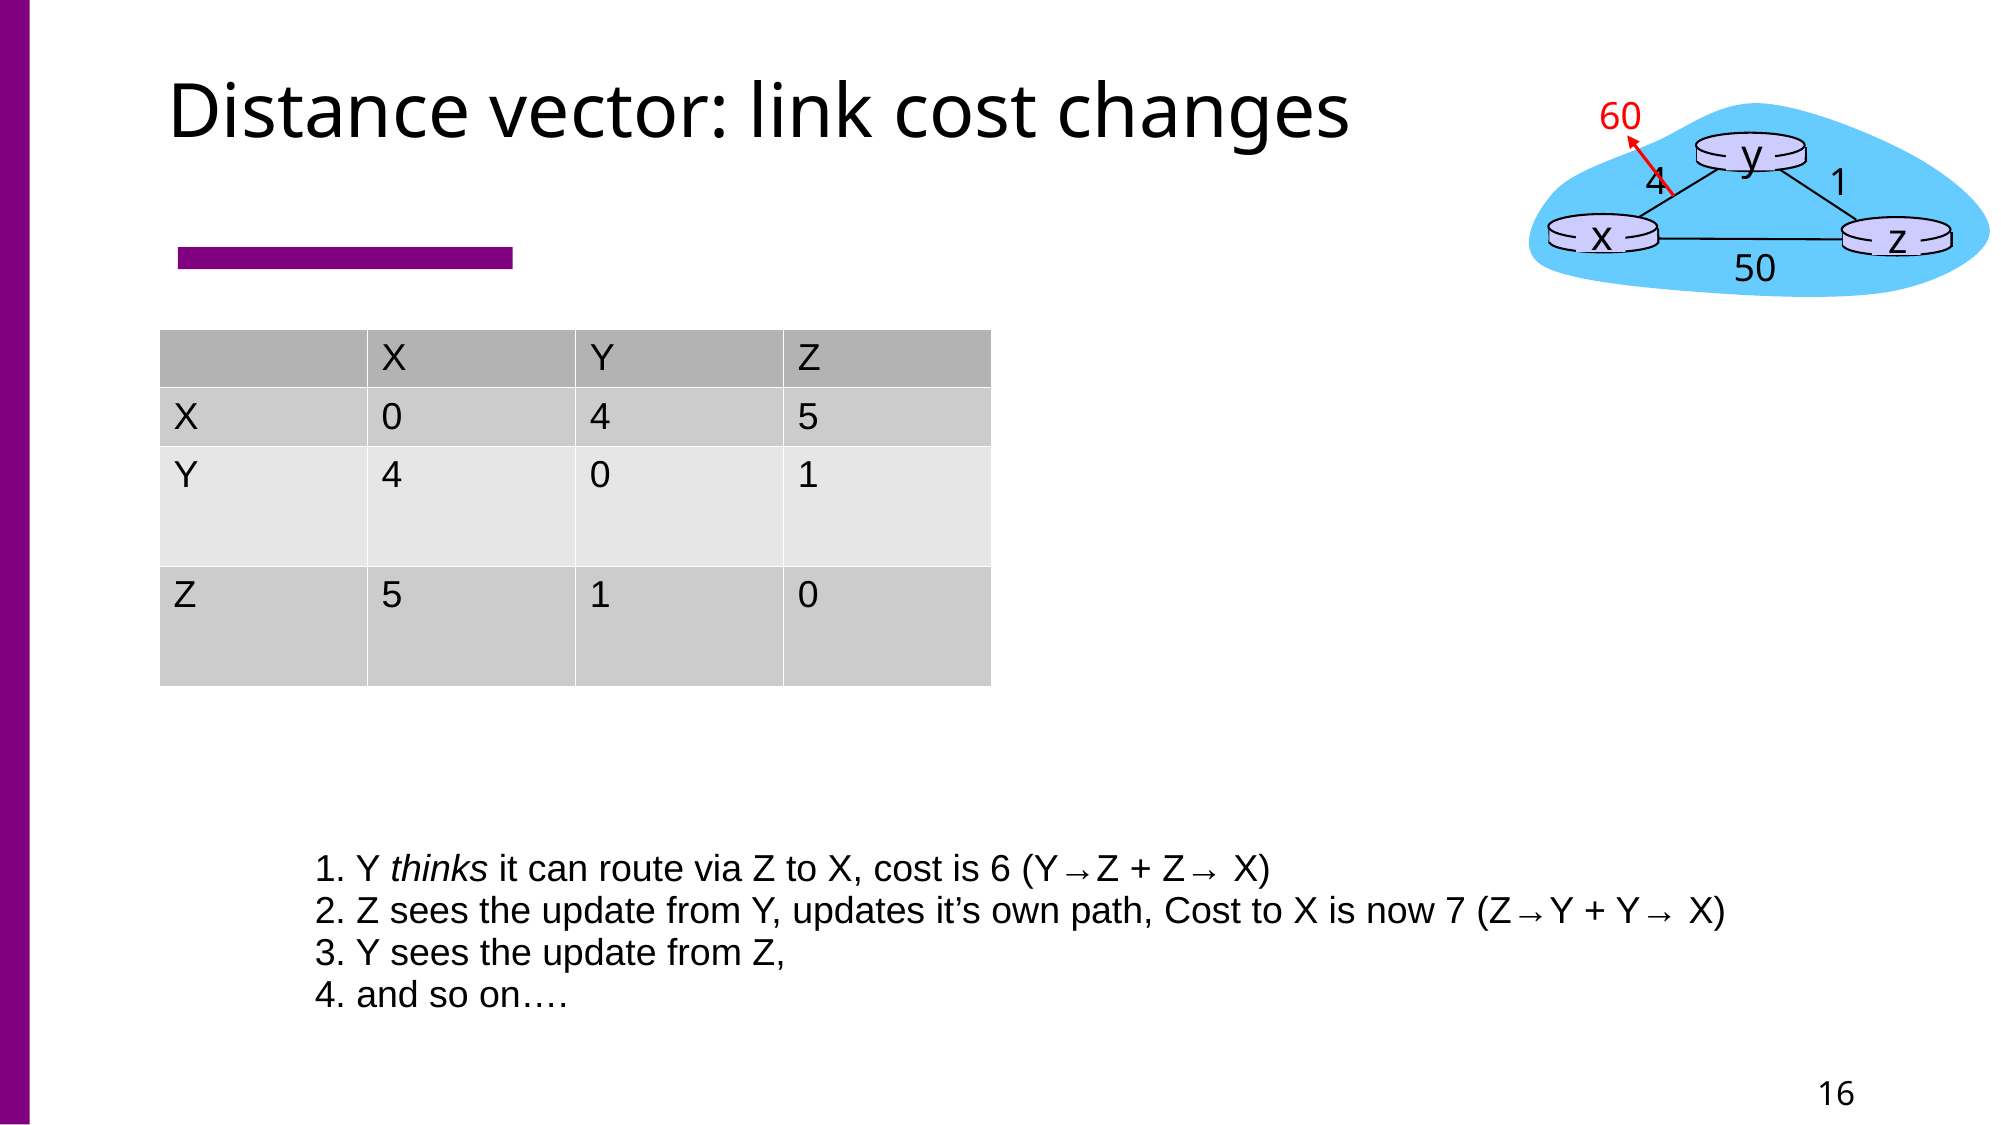

# Distance vector: link cost changes
60
y
4
1
x
z
50
| | X | Y | Z |
| --- | --- | --- | --- |
| X | 0 | 4 | 5 |
| Y | 4 | 0 | 1 |
| Z | 5 | 1 | 0 |
| | X | Y | Z |
| --- | --- | --- | --- |
| X | 0 | 4 | 5 |
| Y | 4 | 0 | 1 |
| Z | 5 | 1 | 0 |
1. Y thinks it can route via Z to X, cost is 6 (Y→Z + Z→ X)
2. Z sees the update from Y, updates it’s own path, Cost to X is now 7 (Z→Y + Y→ X)
3. Y sees the update from Z,
4. and so on….